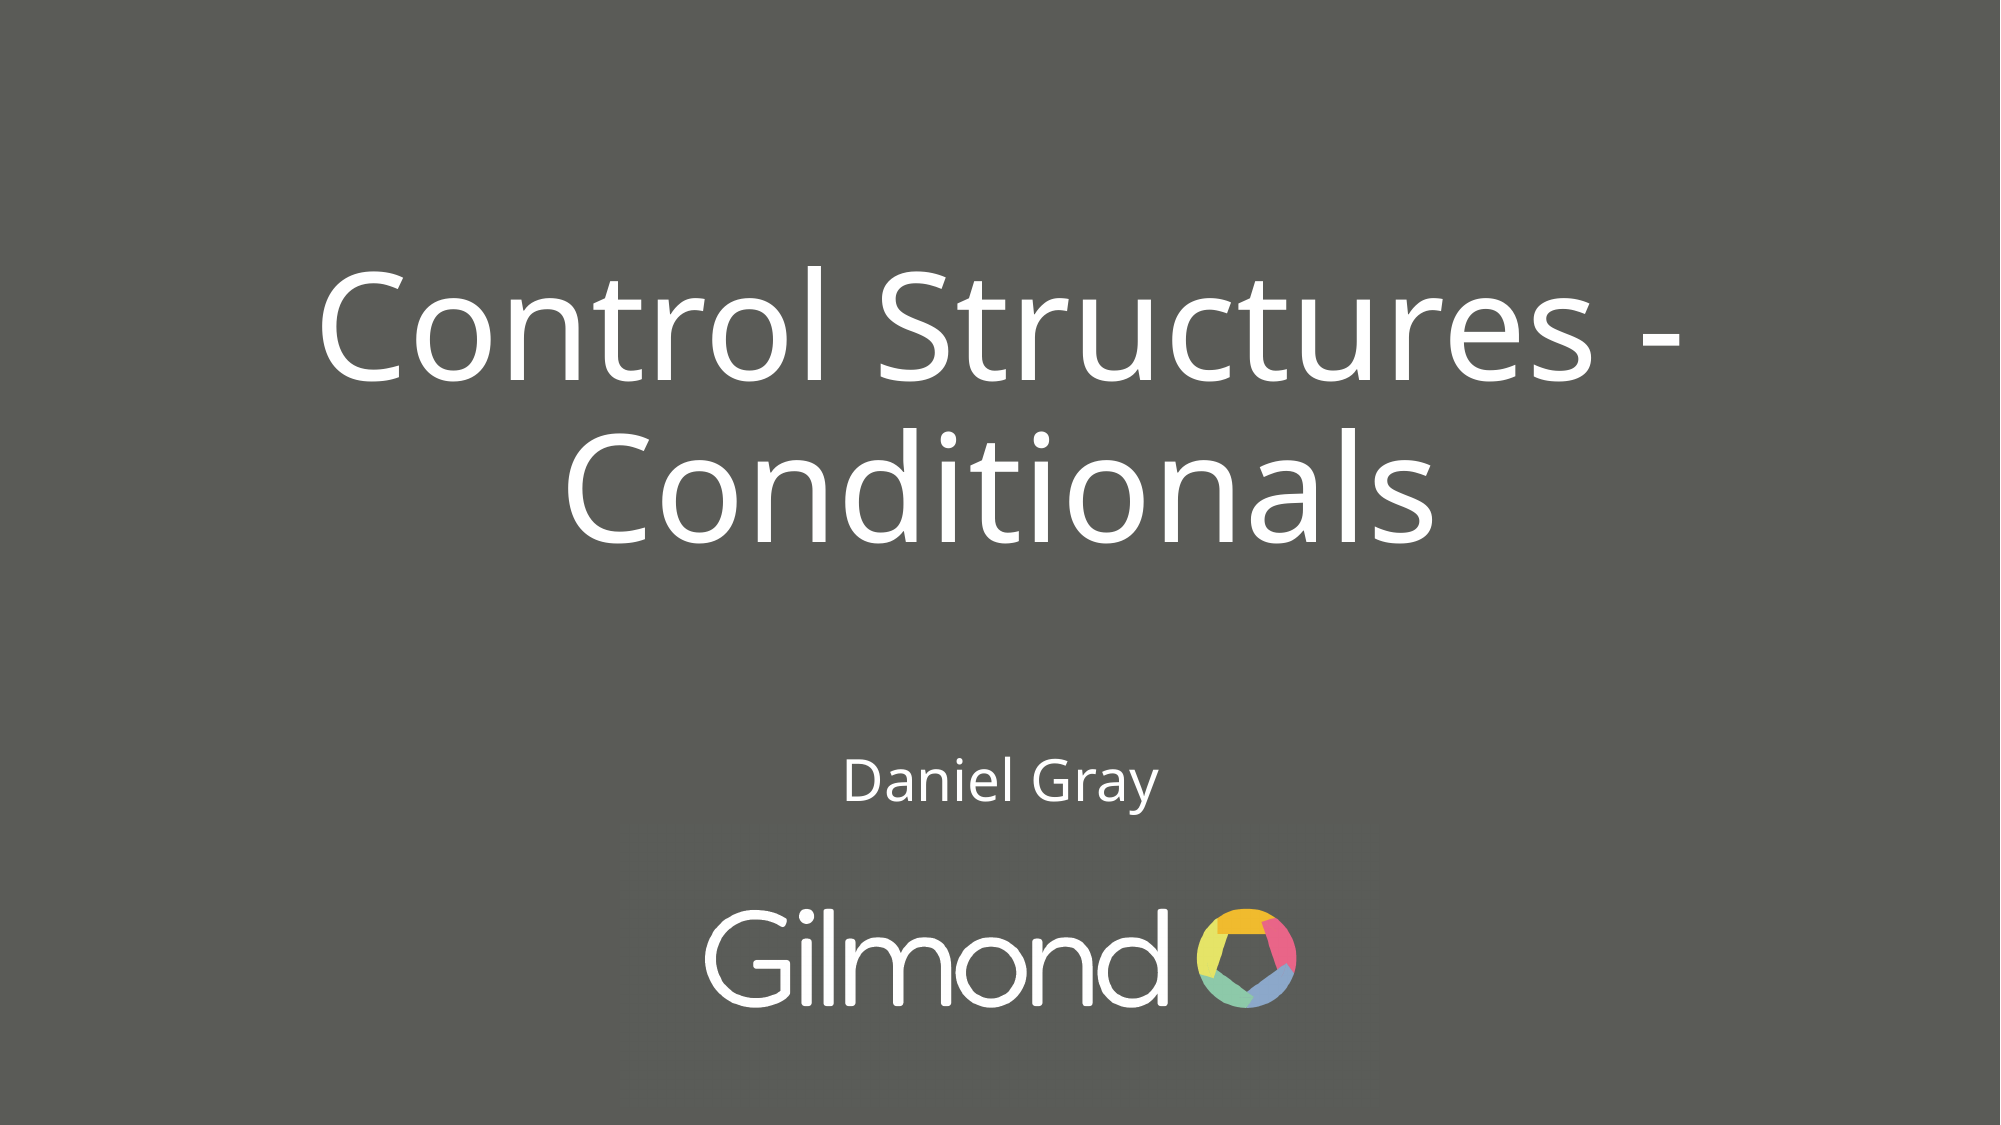

# Control Structures - Conditionals
Daniel Gray